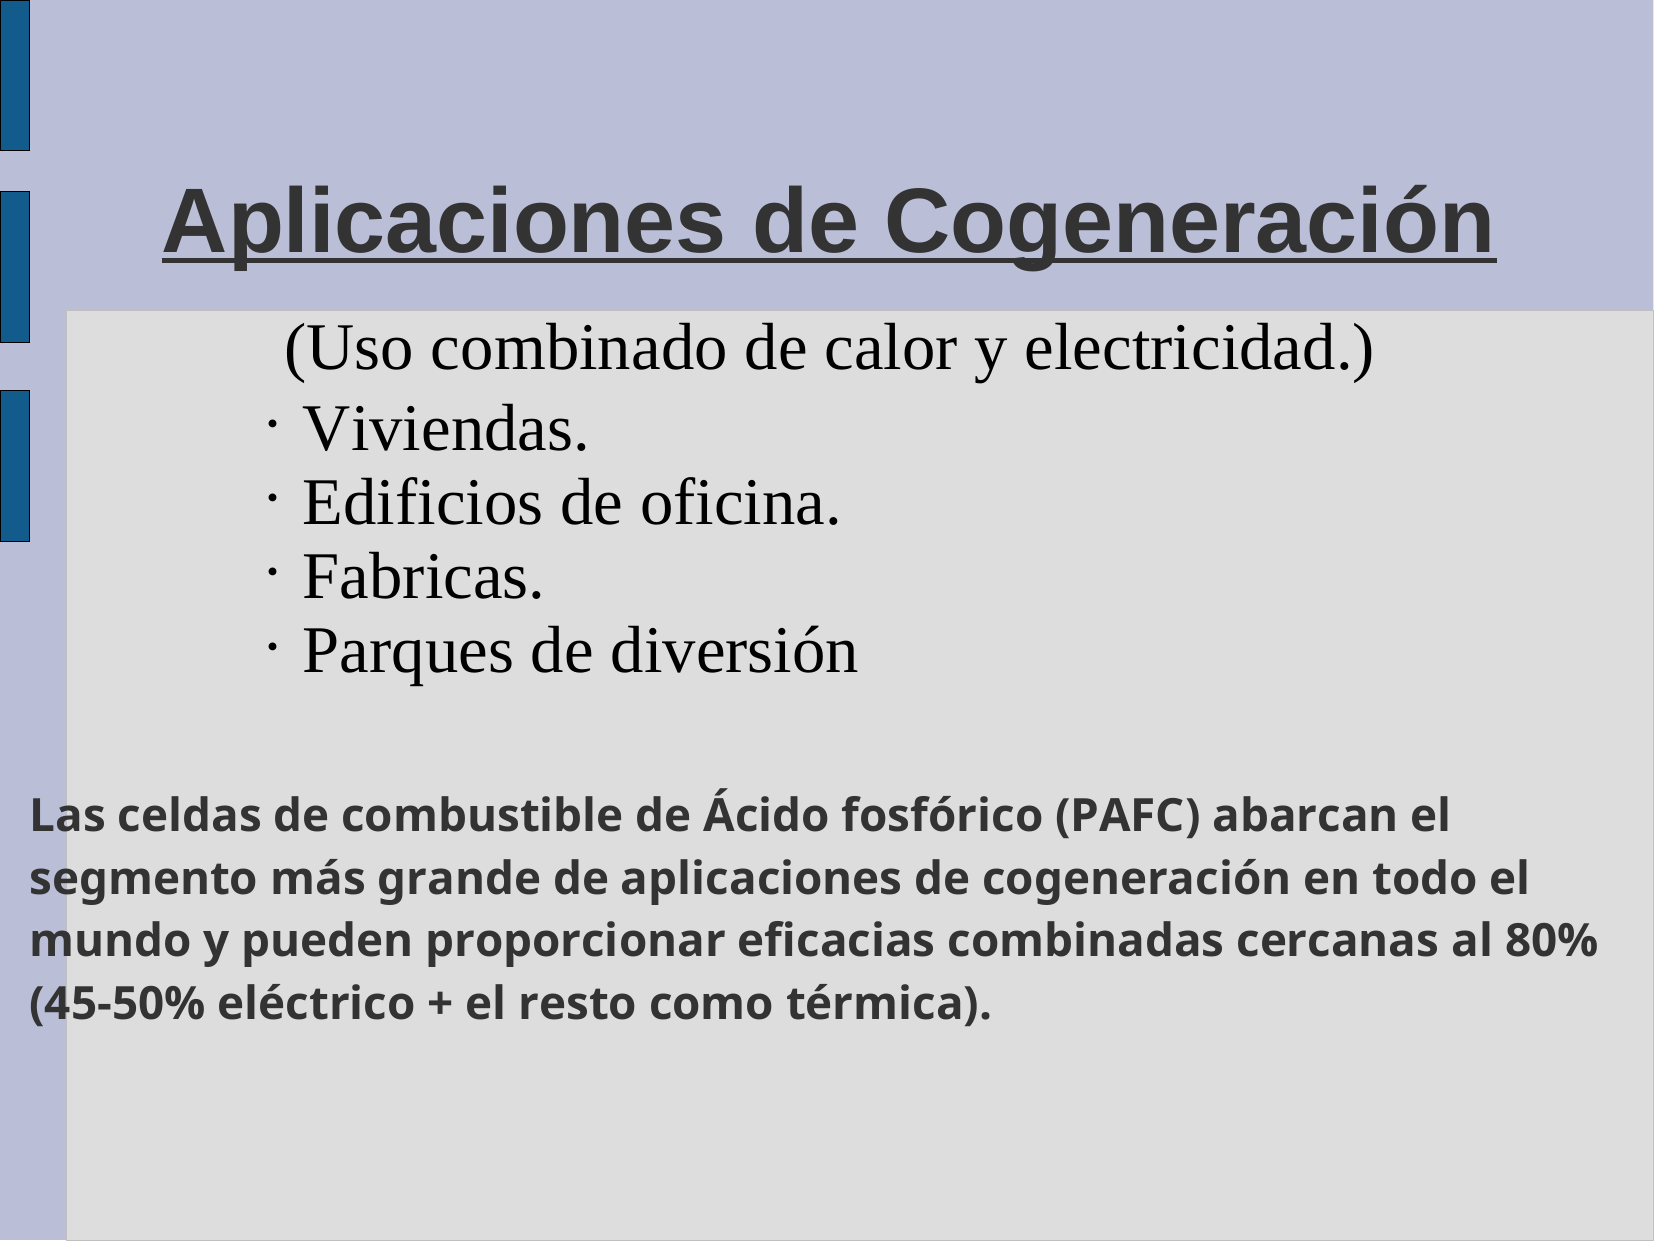

# Aplicaciones de Cogeneración
(Uso combinado de calor y electricidad.)
Viviendas.
Edificios de oficina.
Fabricas.
Parques de diversión
Las celdas de combustible de Ácido fosfórico (PAFC) abarcan el segmento más grande de aplicaciones de cogeneración en todo el mundo y pueden proporcionar eficacias combinadas cercanas al 80% (45-50% eléctrico + el resto como térmica).